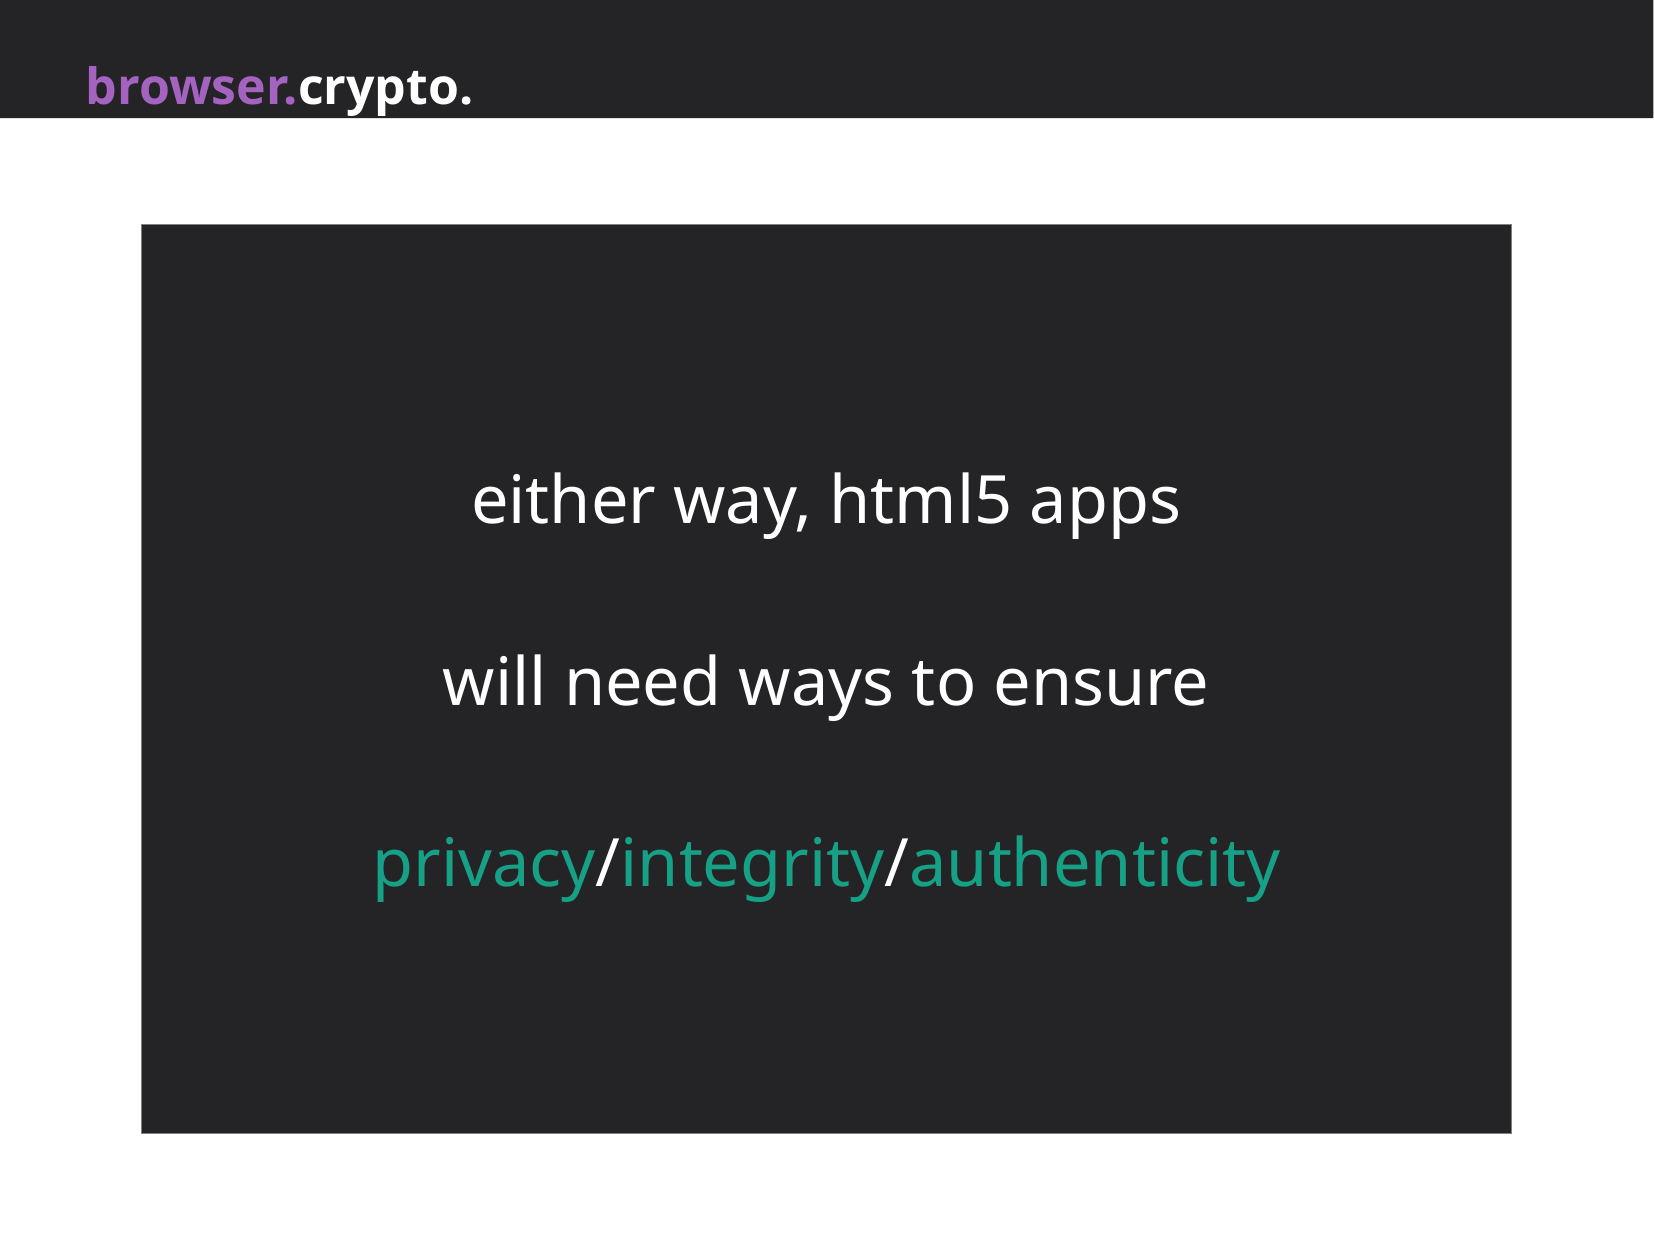

browser.crypto.
either way, html5 apps
will need ways to ensure
privacy/integrity/authenticity